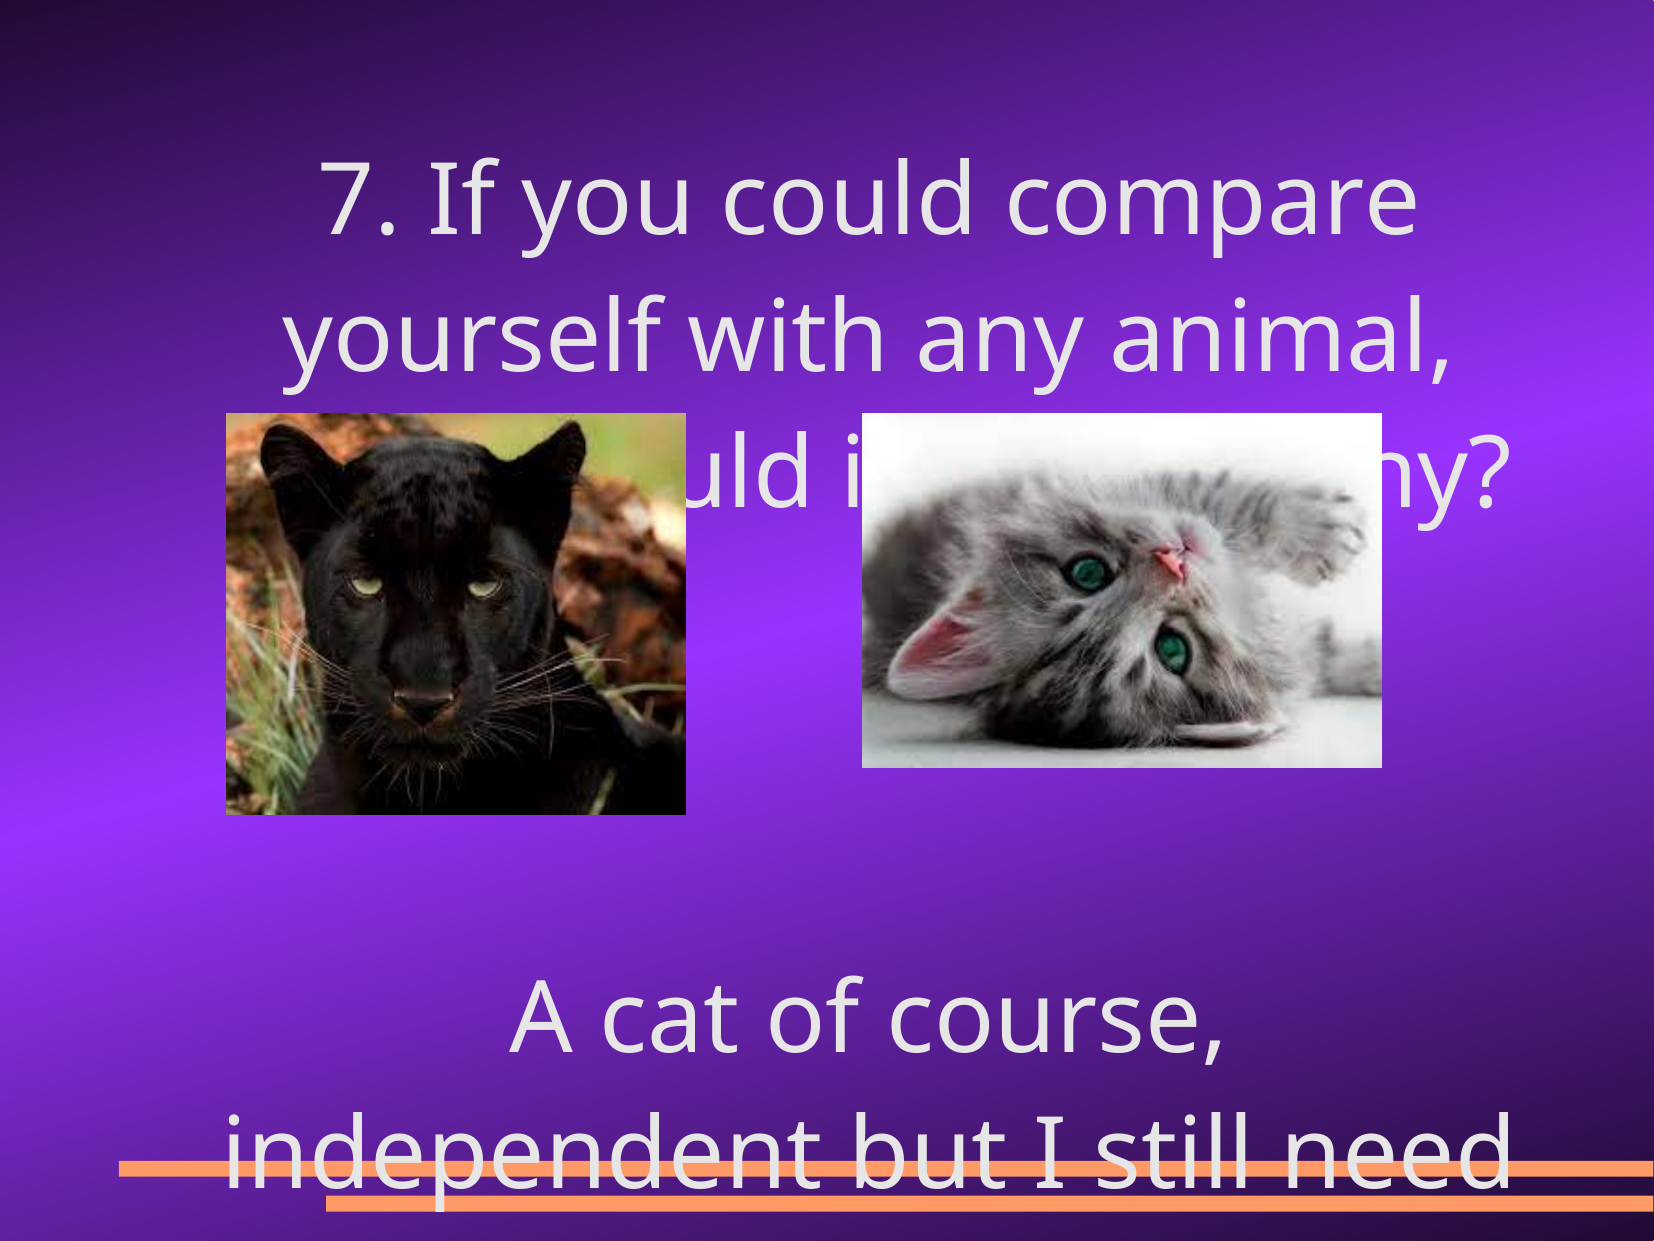

# 7. If you could compare yourself with any animal, which would it be and why?
A cat of course, independent but I still need others (wild but also affectionate)